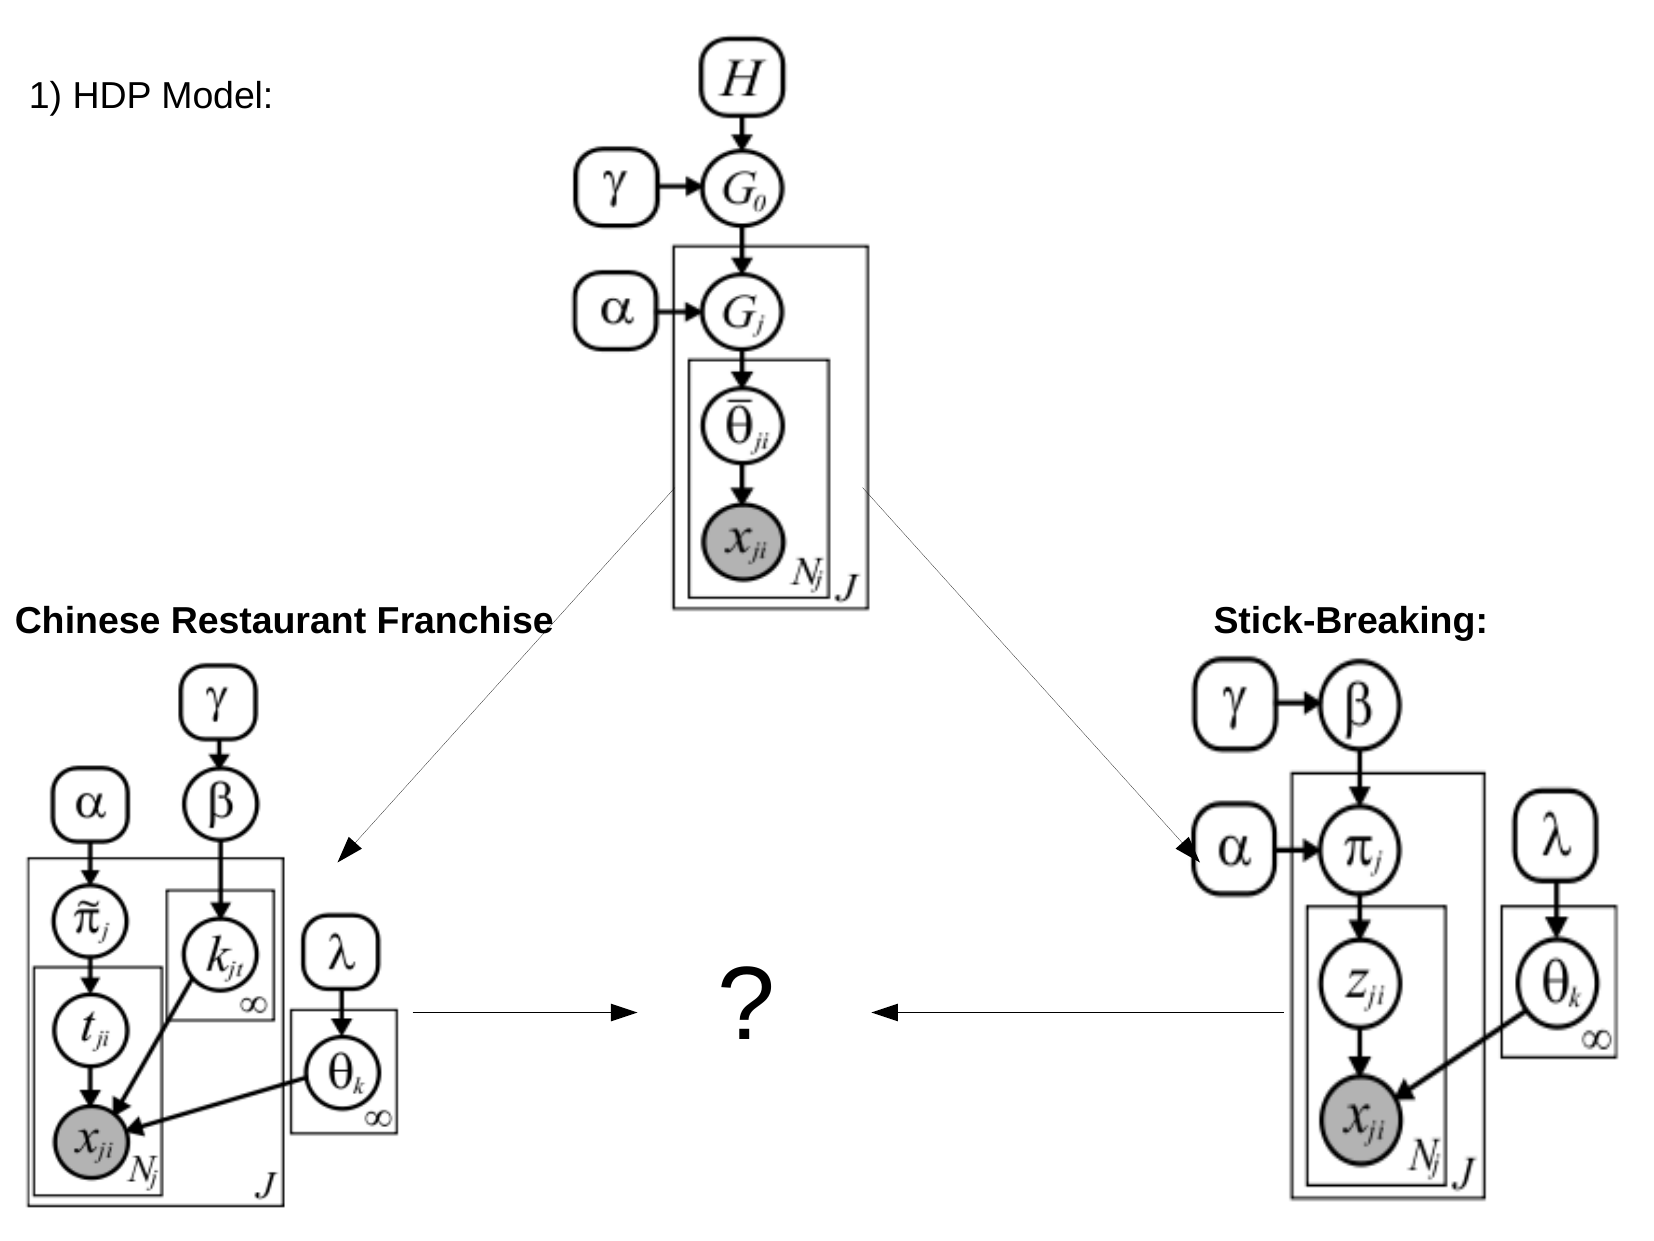

1) HDP Model:
Chinese Restaurant Franchise
Stick-Breaking:
?